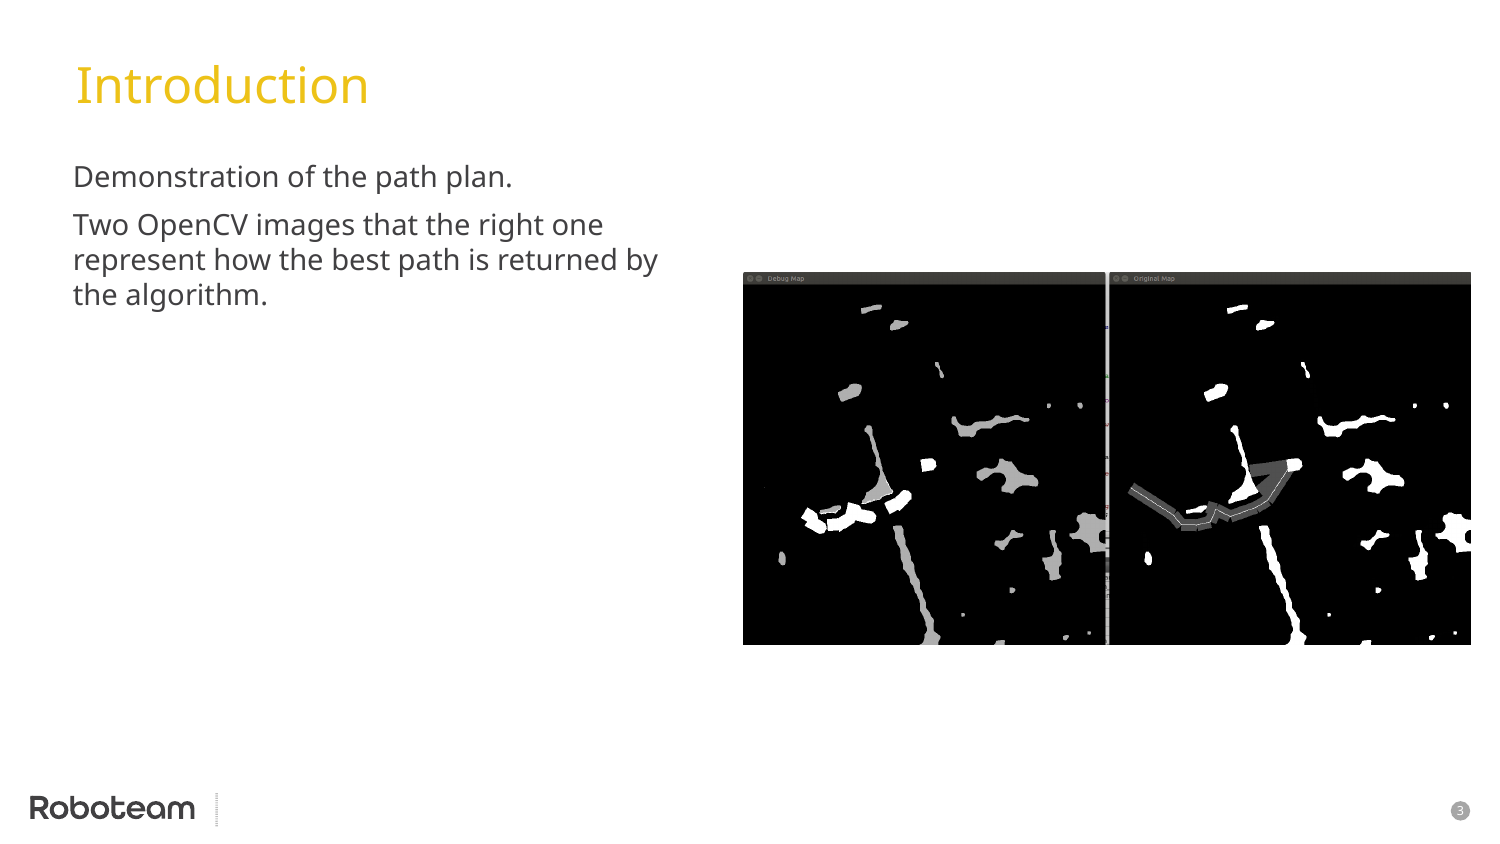

Introduction
# Demonstration of the path plan.
Two OpenCV images that the right one represent how the best path is returned by the algorithm.